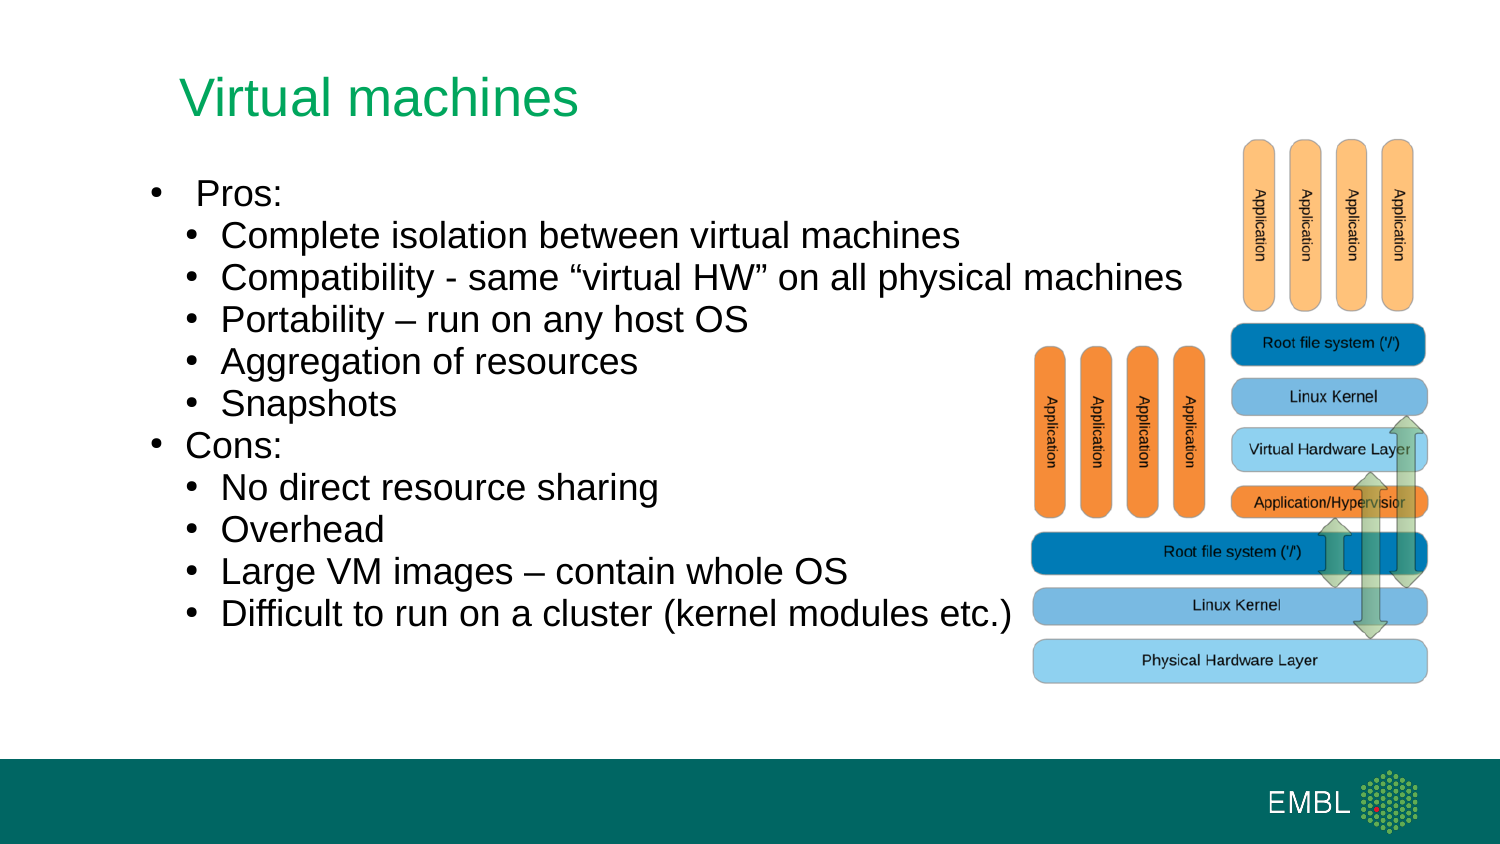

Virtual machines
 Pros:
Complete isolation between virtual machines
Compatibility - same “virtual HW” on all physical machines
Portability – run on any host OS
Aggregation of resources
Snapshots
Cons:
No direct resource sharing
Overhead
Large VM images – contain whole OS
Difficult to run on a cluster (kernel modules etc.)